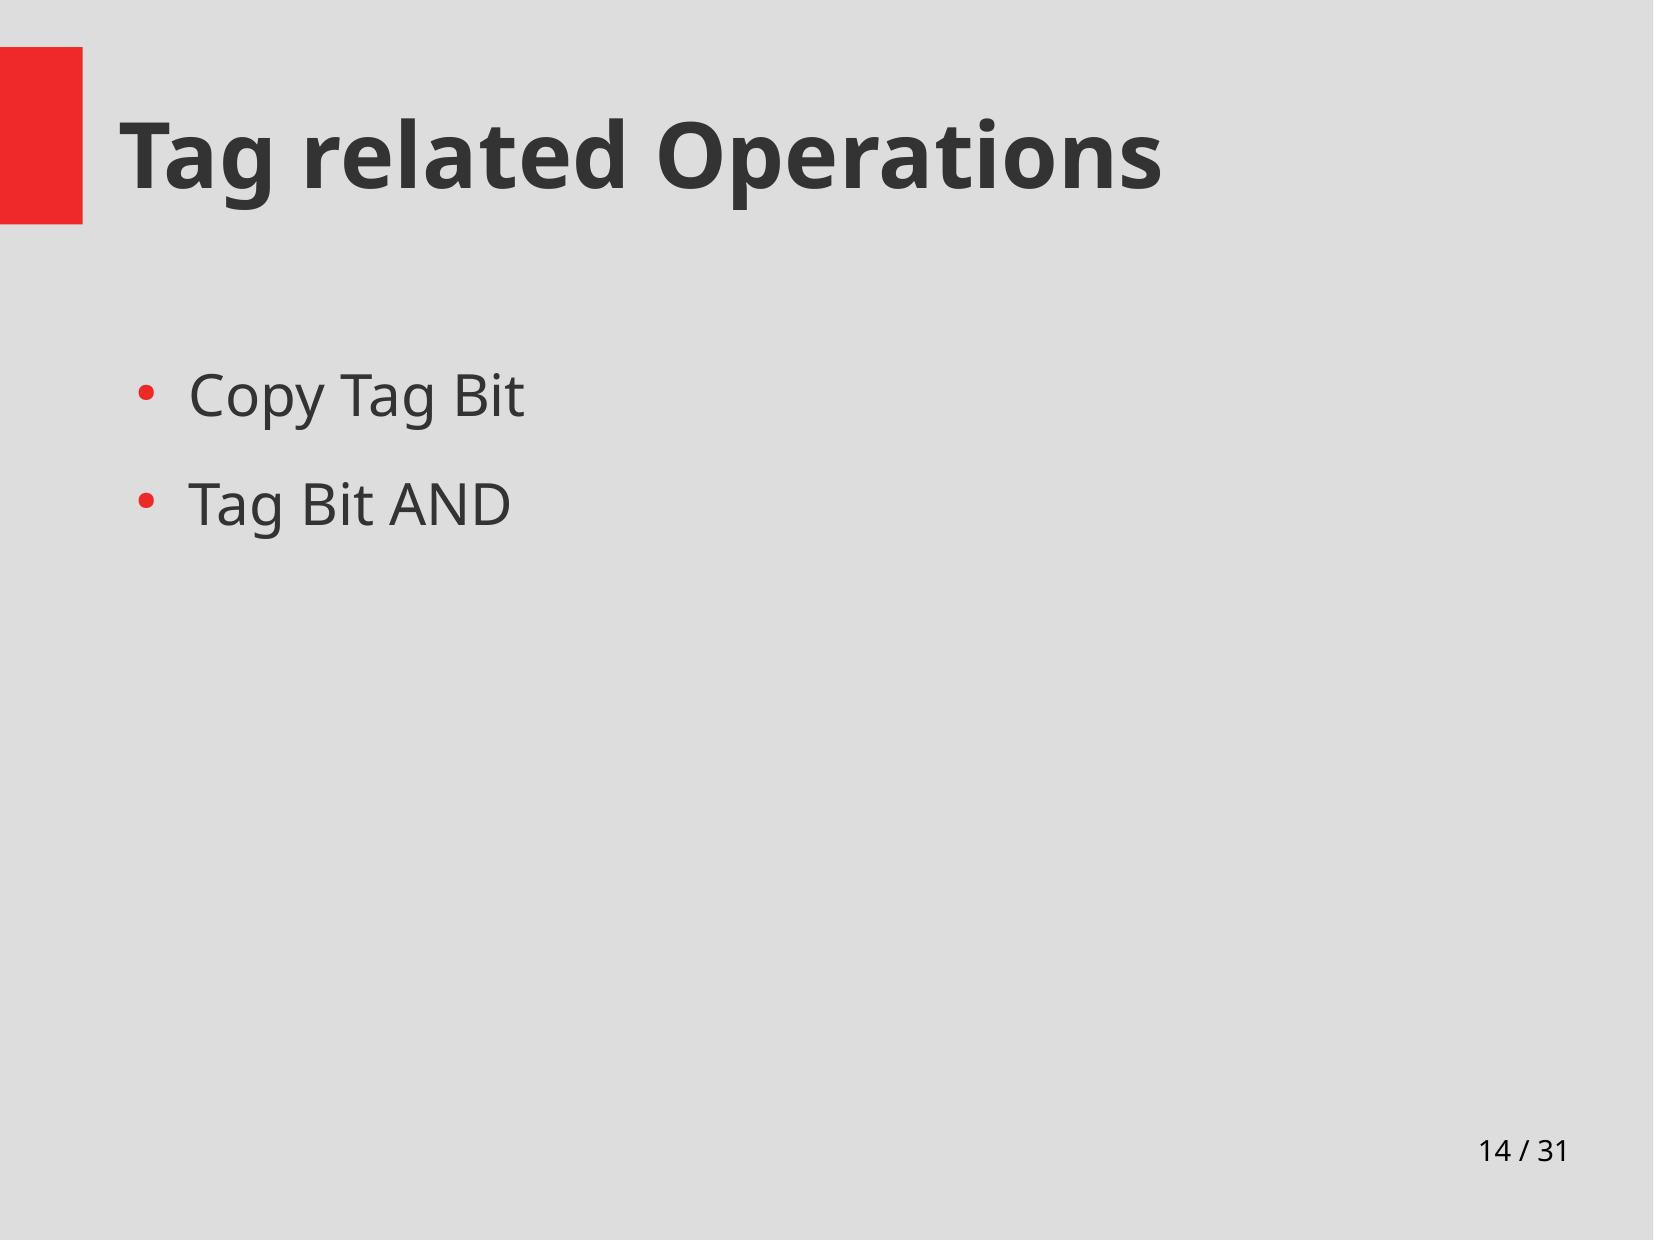

# Tag related Operations
Copy Tag Bit
Tag Bit AND
14